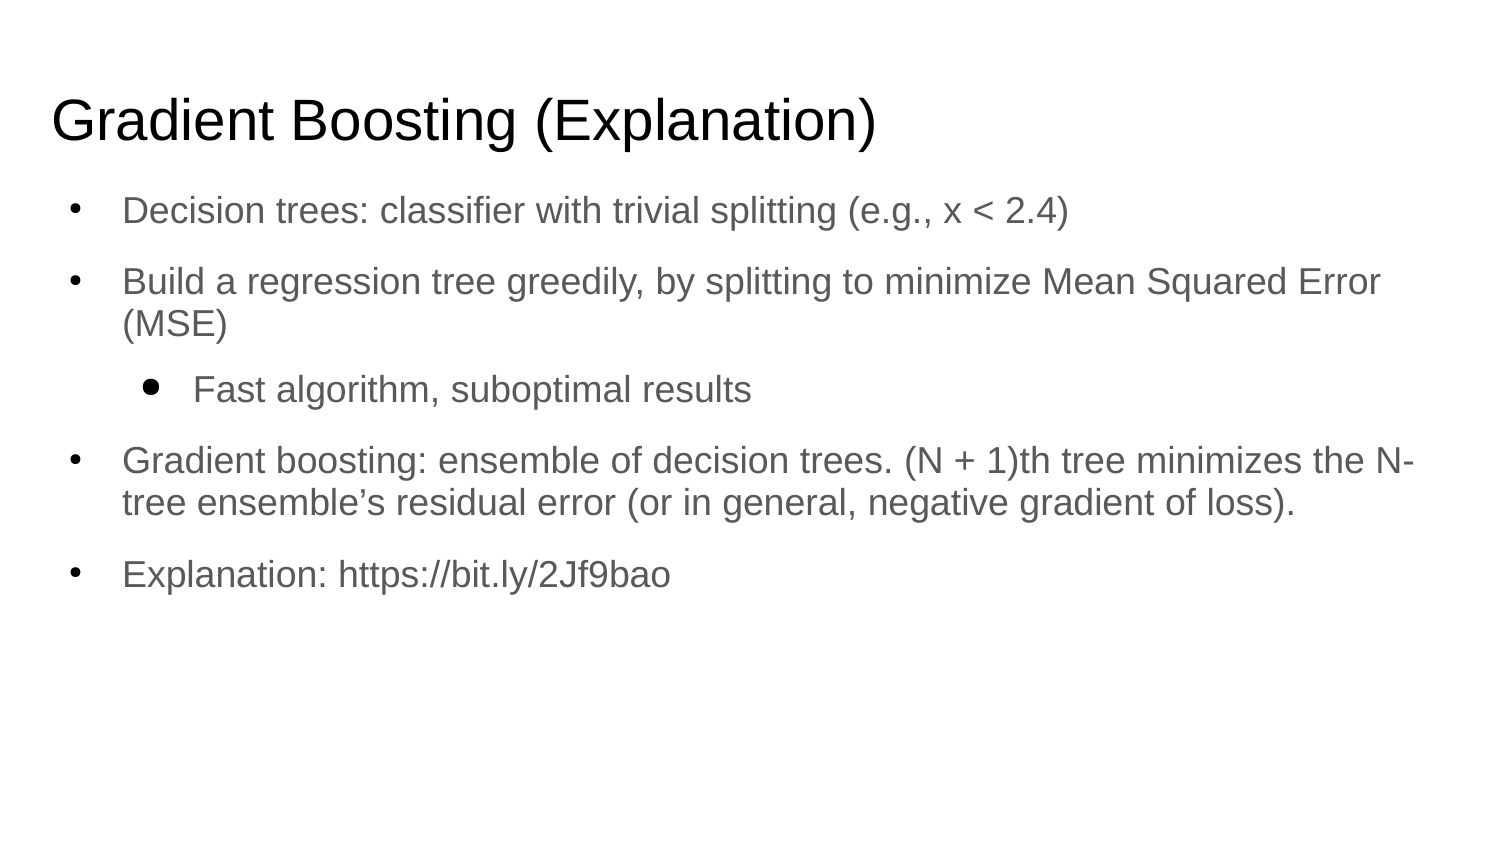

# Gradient Boosting (Explanation)
Decision trees: classifier with trivial splitting (e.g., x < 2.4)
Build a regression tree greedily, by splitting to minimize Mean Squared Error (MSE)
Fast algorithm, suboptimal results
Gradient boosting: ensemble of decision trees. (N + 1)th tree minimizes the N-tree ensemble’s residual error (or in general, negative gradient of loss).
Explanation: https://bit.ly/2Jf9bao